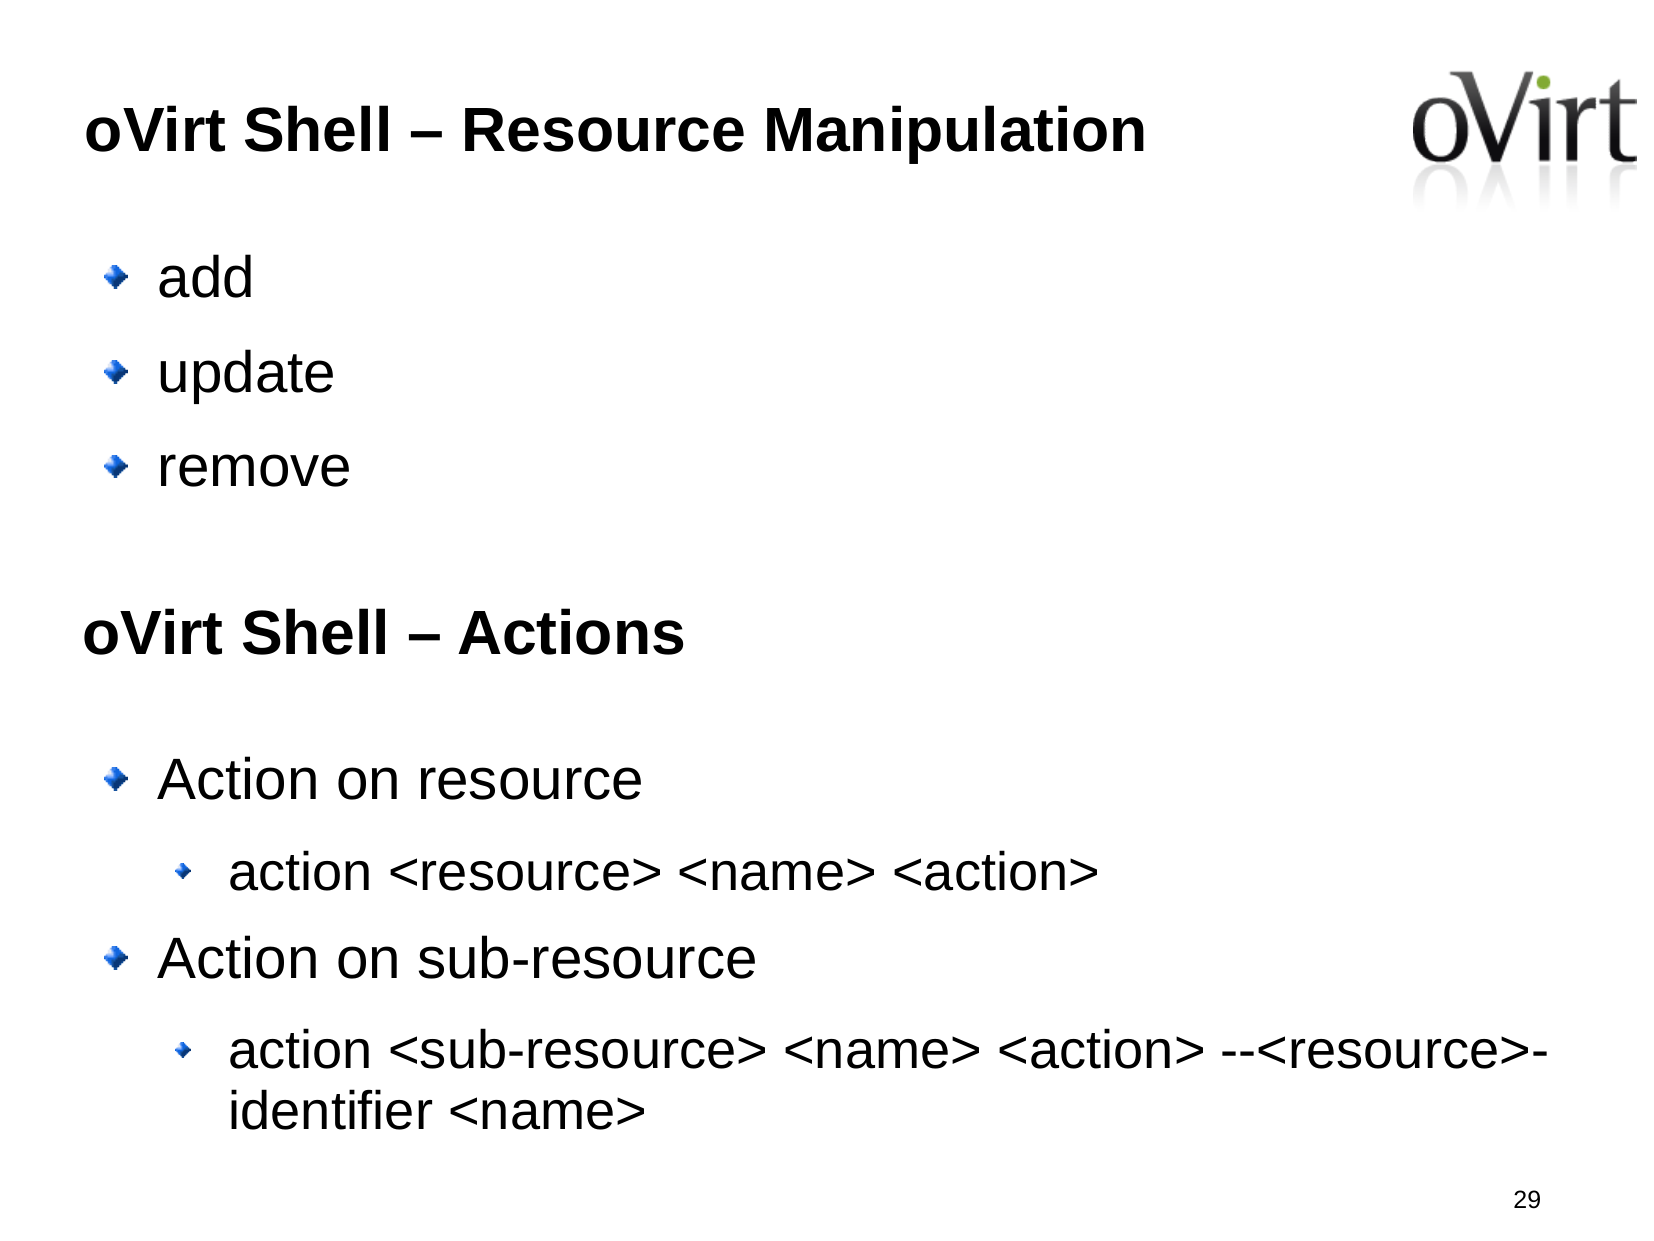

oVirt Shell – Resource Manipulation
# add
update
remove
oVirt Shell – Actions
Action on resource
action <resource> <name> <action>
Action on sub-resource
action <sub-resource> <name> <action> --<resource>-identifier <name>